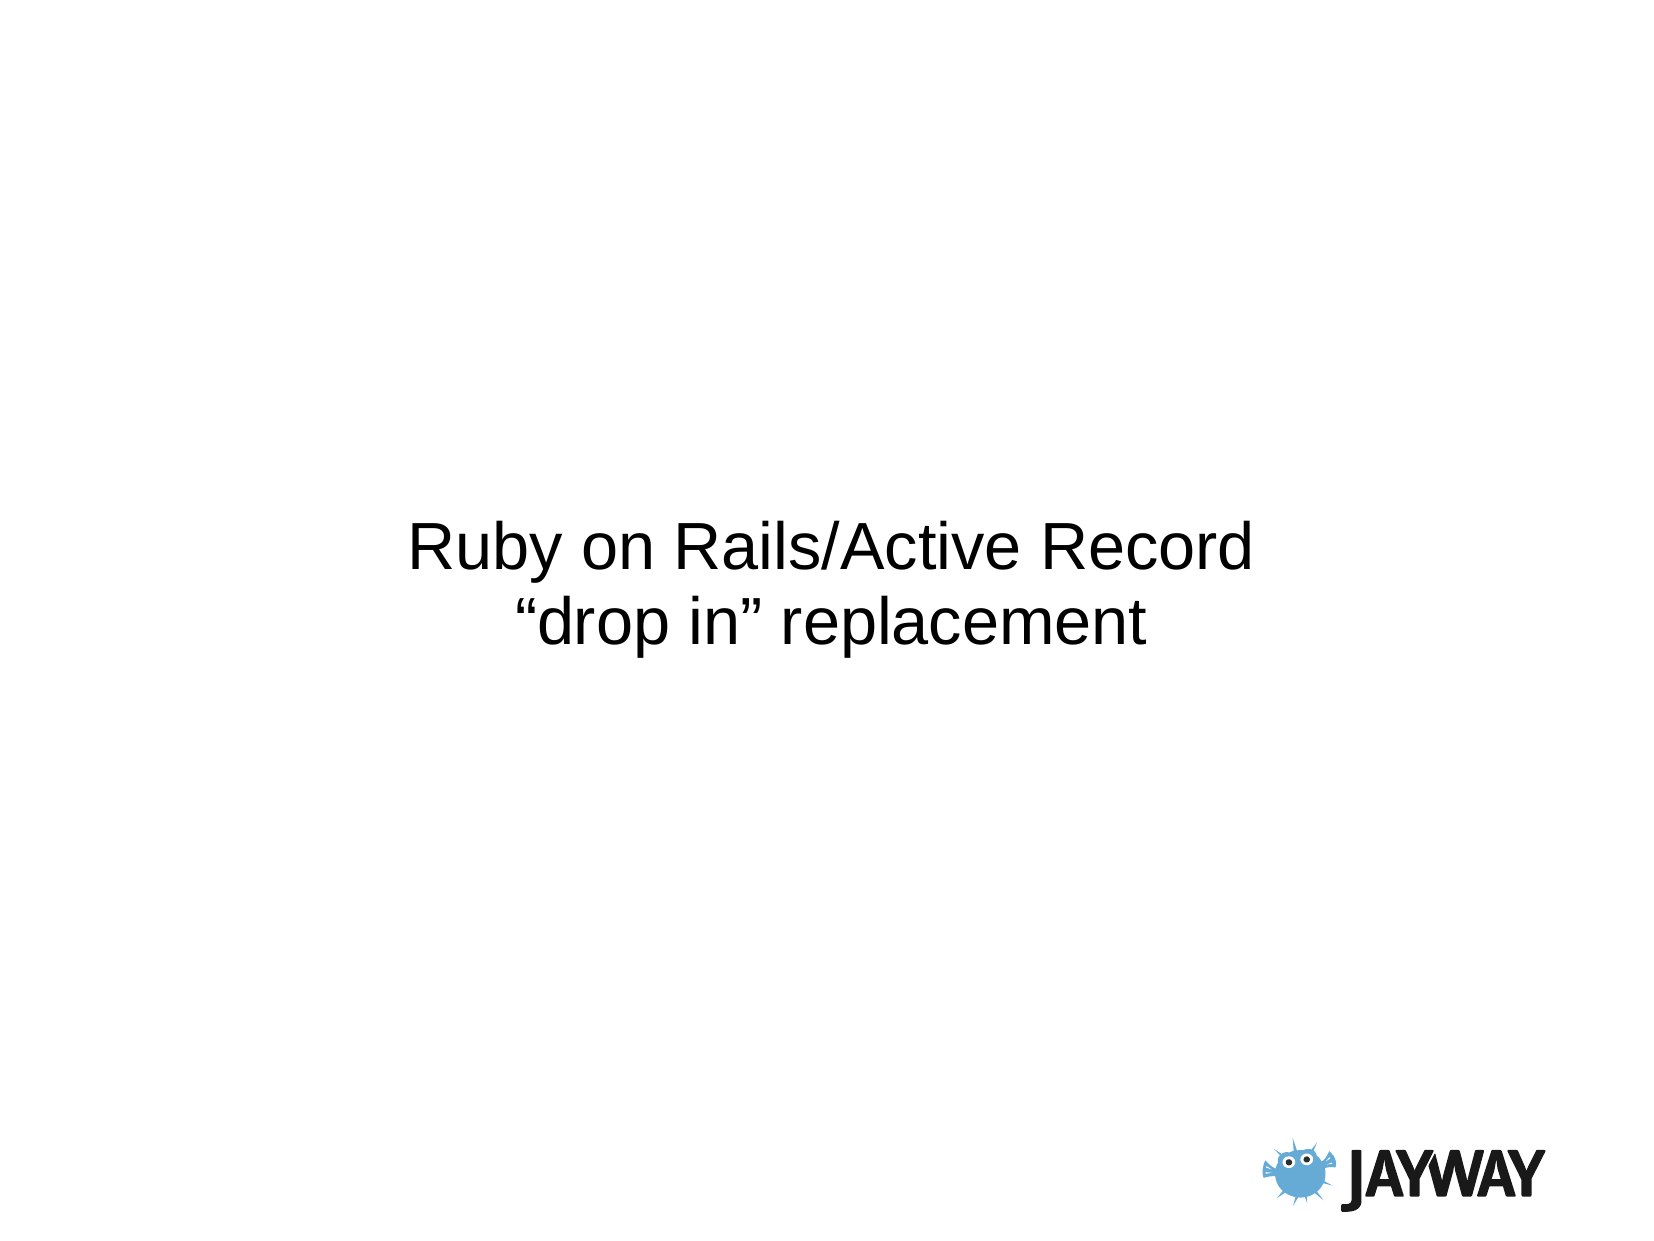

# Ruby on Rails/Active Record
“drop in” replacement